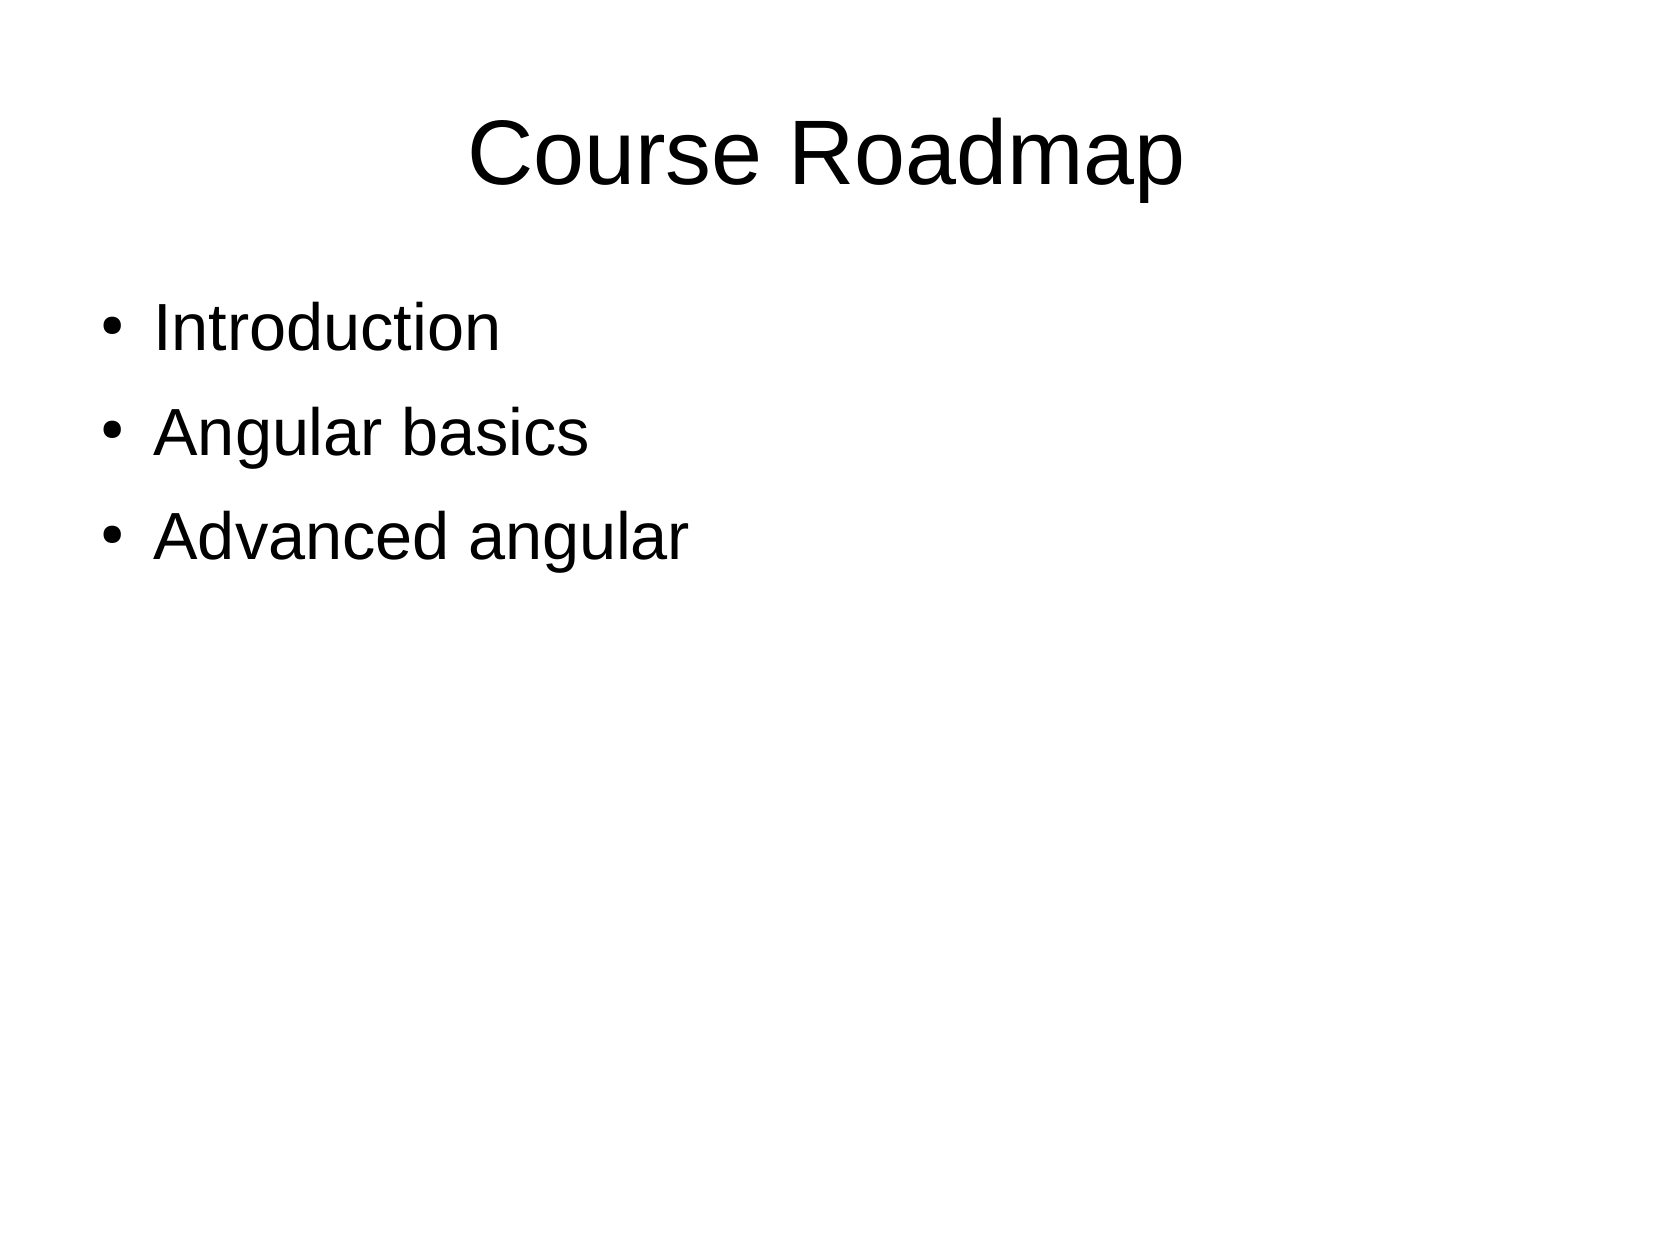

# Course Roadmap
Introduction
Angular basics
Advanced angular